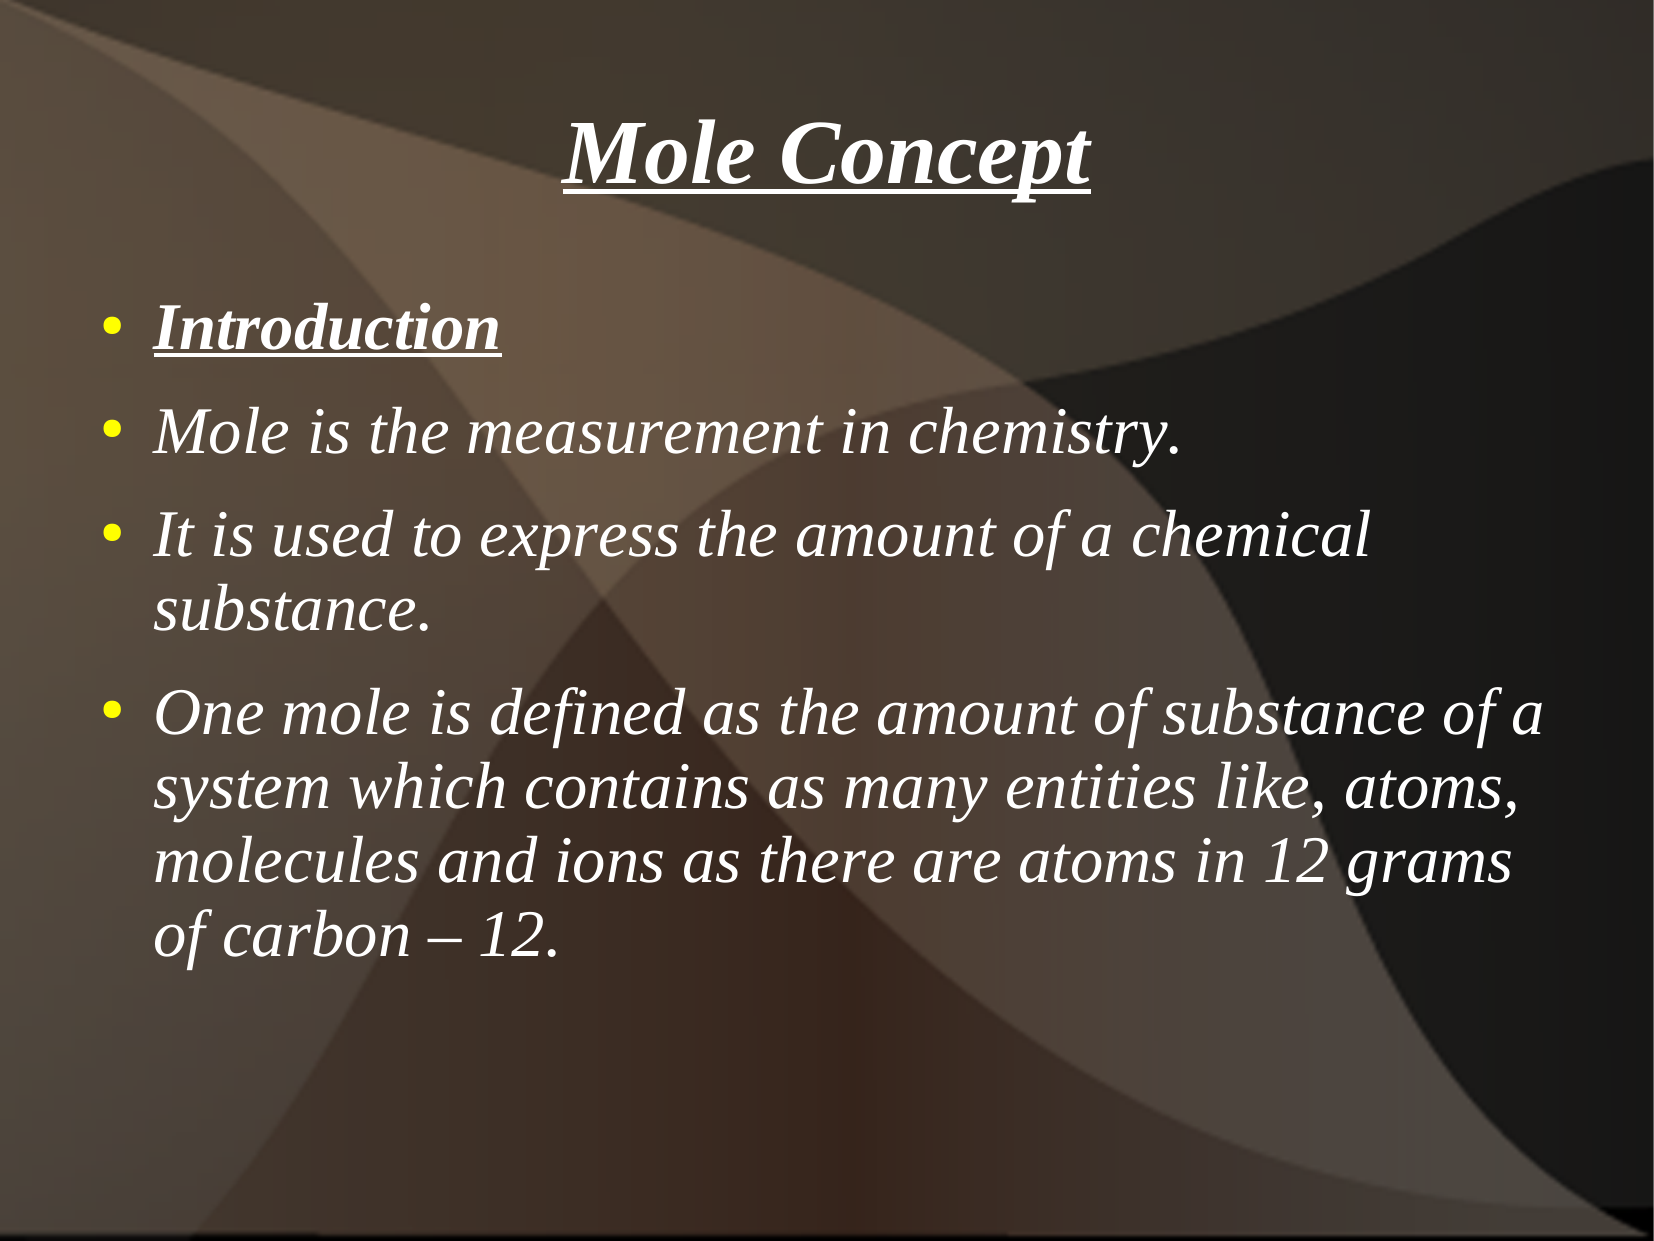

# Mole Concept
Introduction
Mole is the measurement in chemistry.
It is used to express the amount of a chemical substance.
One mole is defined as the amount of substance of a system which contains as many entities like, atoms, molecules and ions as there are atoms in 12 grams of carbon – 12.